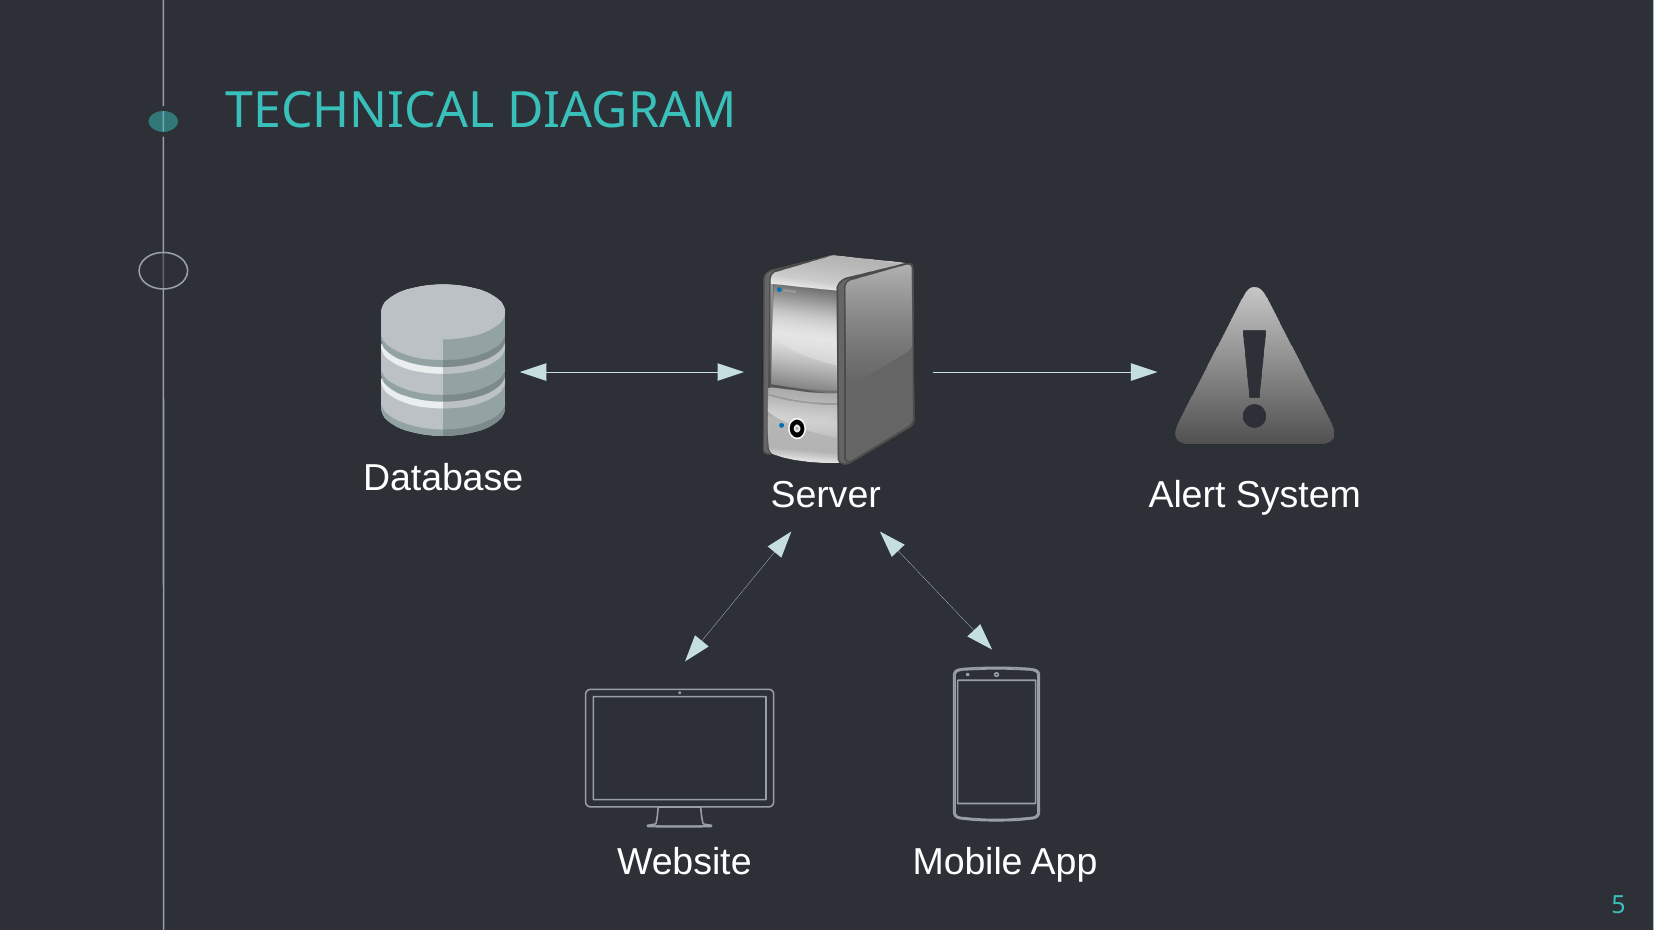

# TECHNICAL DIAGRAM
Database
Server
Alert System
Website
Mobile App